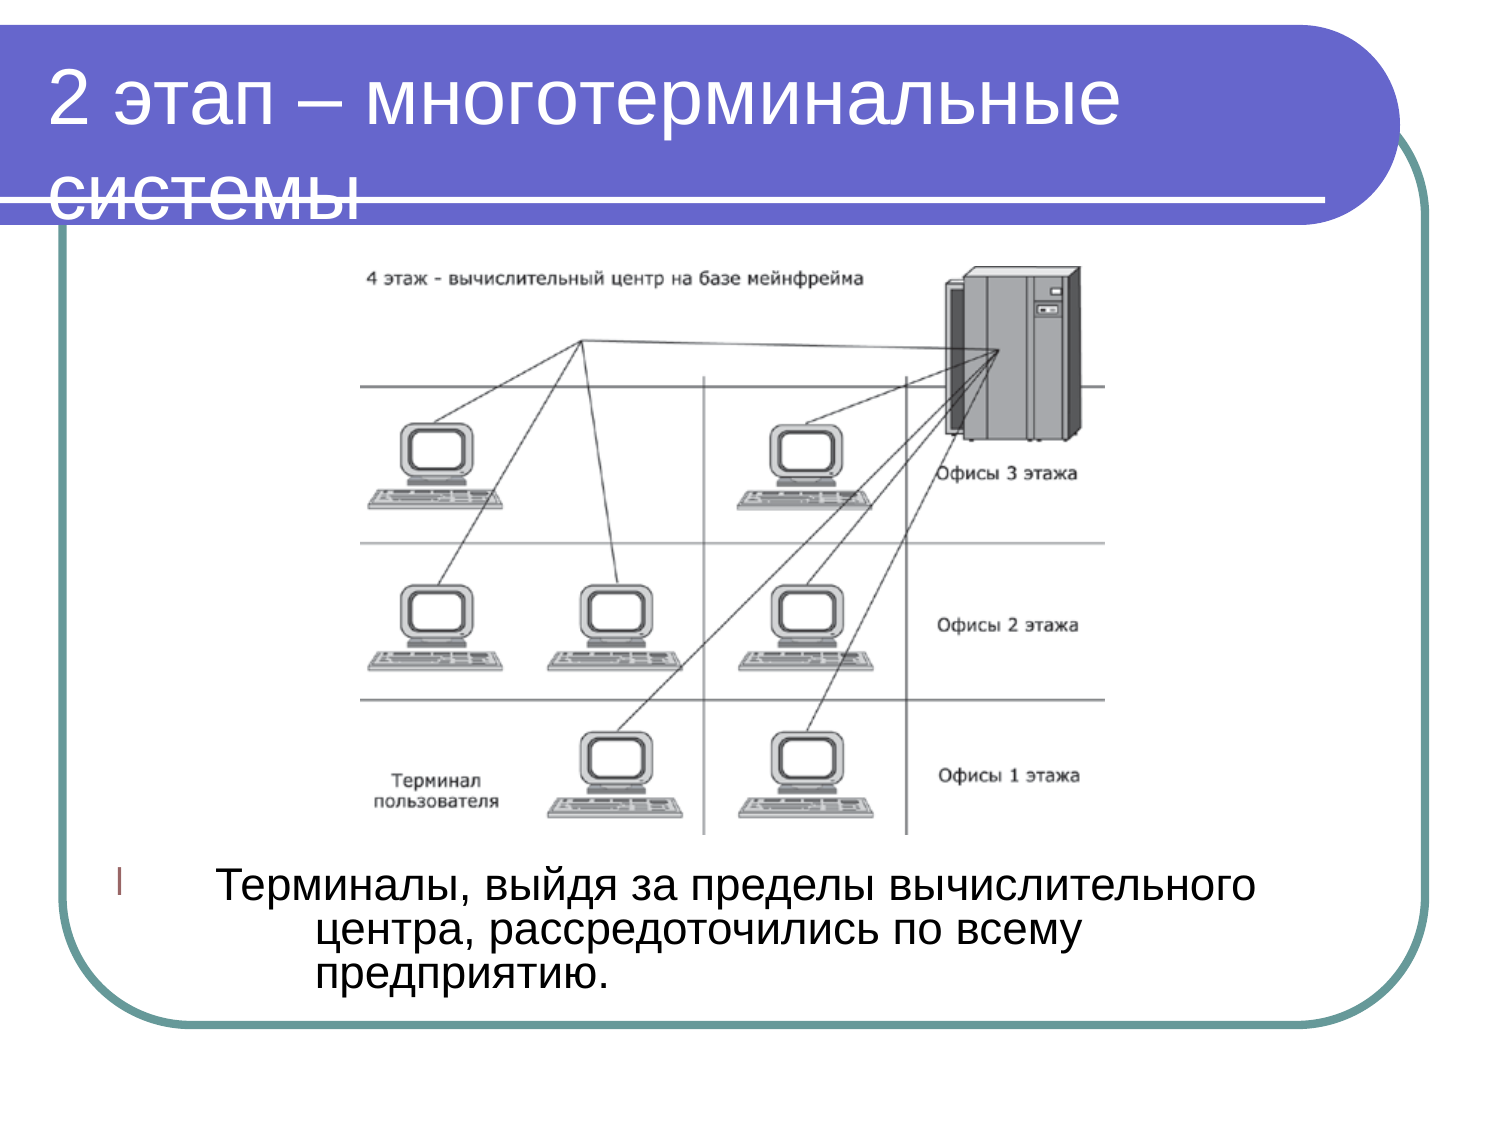

# 2 этап – многотерминальные системы
Терминалы, выйдя за пределы вычислительного центра, рассредоточились по всему предприятию.